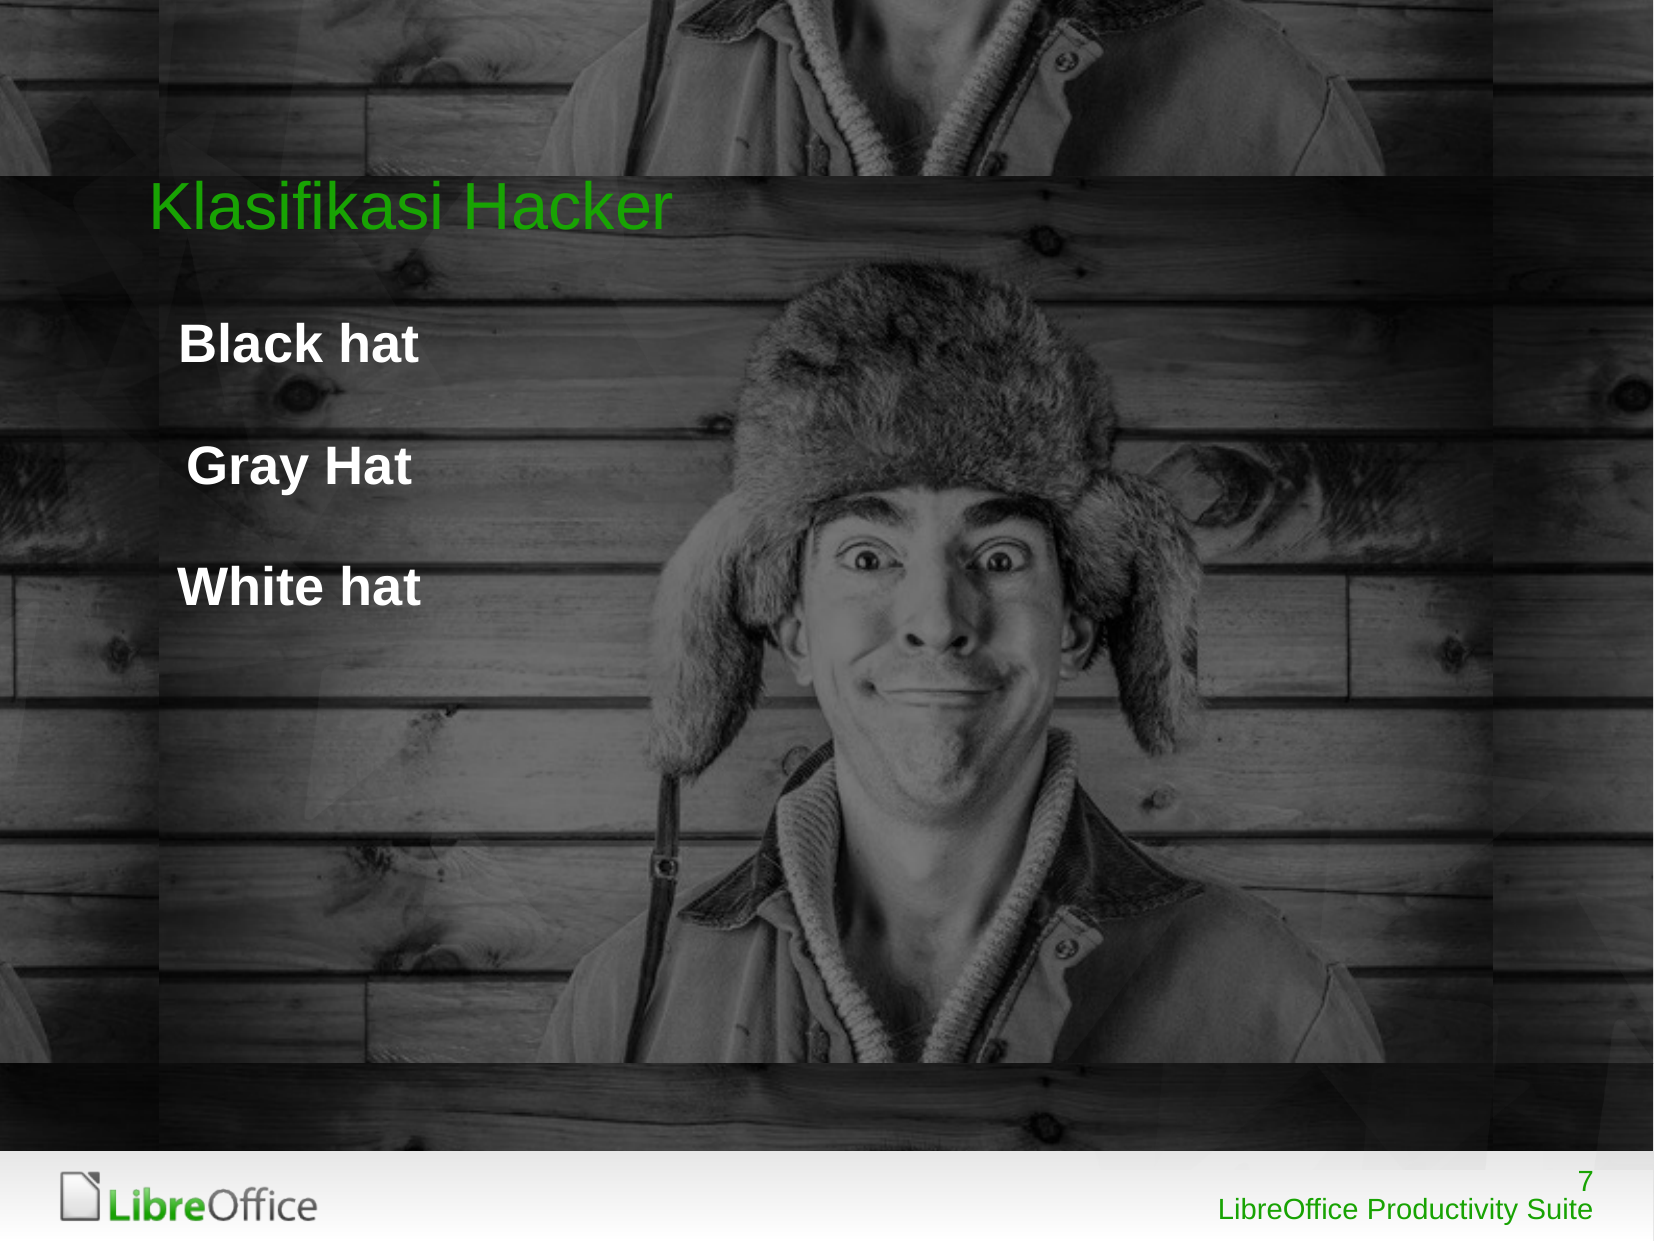

# Klasifikasi Hacker
Black hat
Gray Hat
White hat
7
LibreOffice Productivity Suite